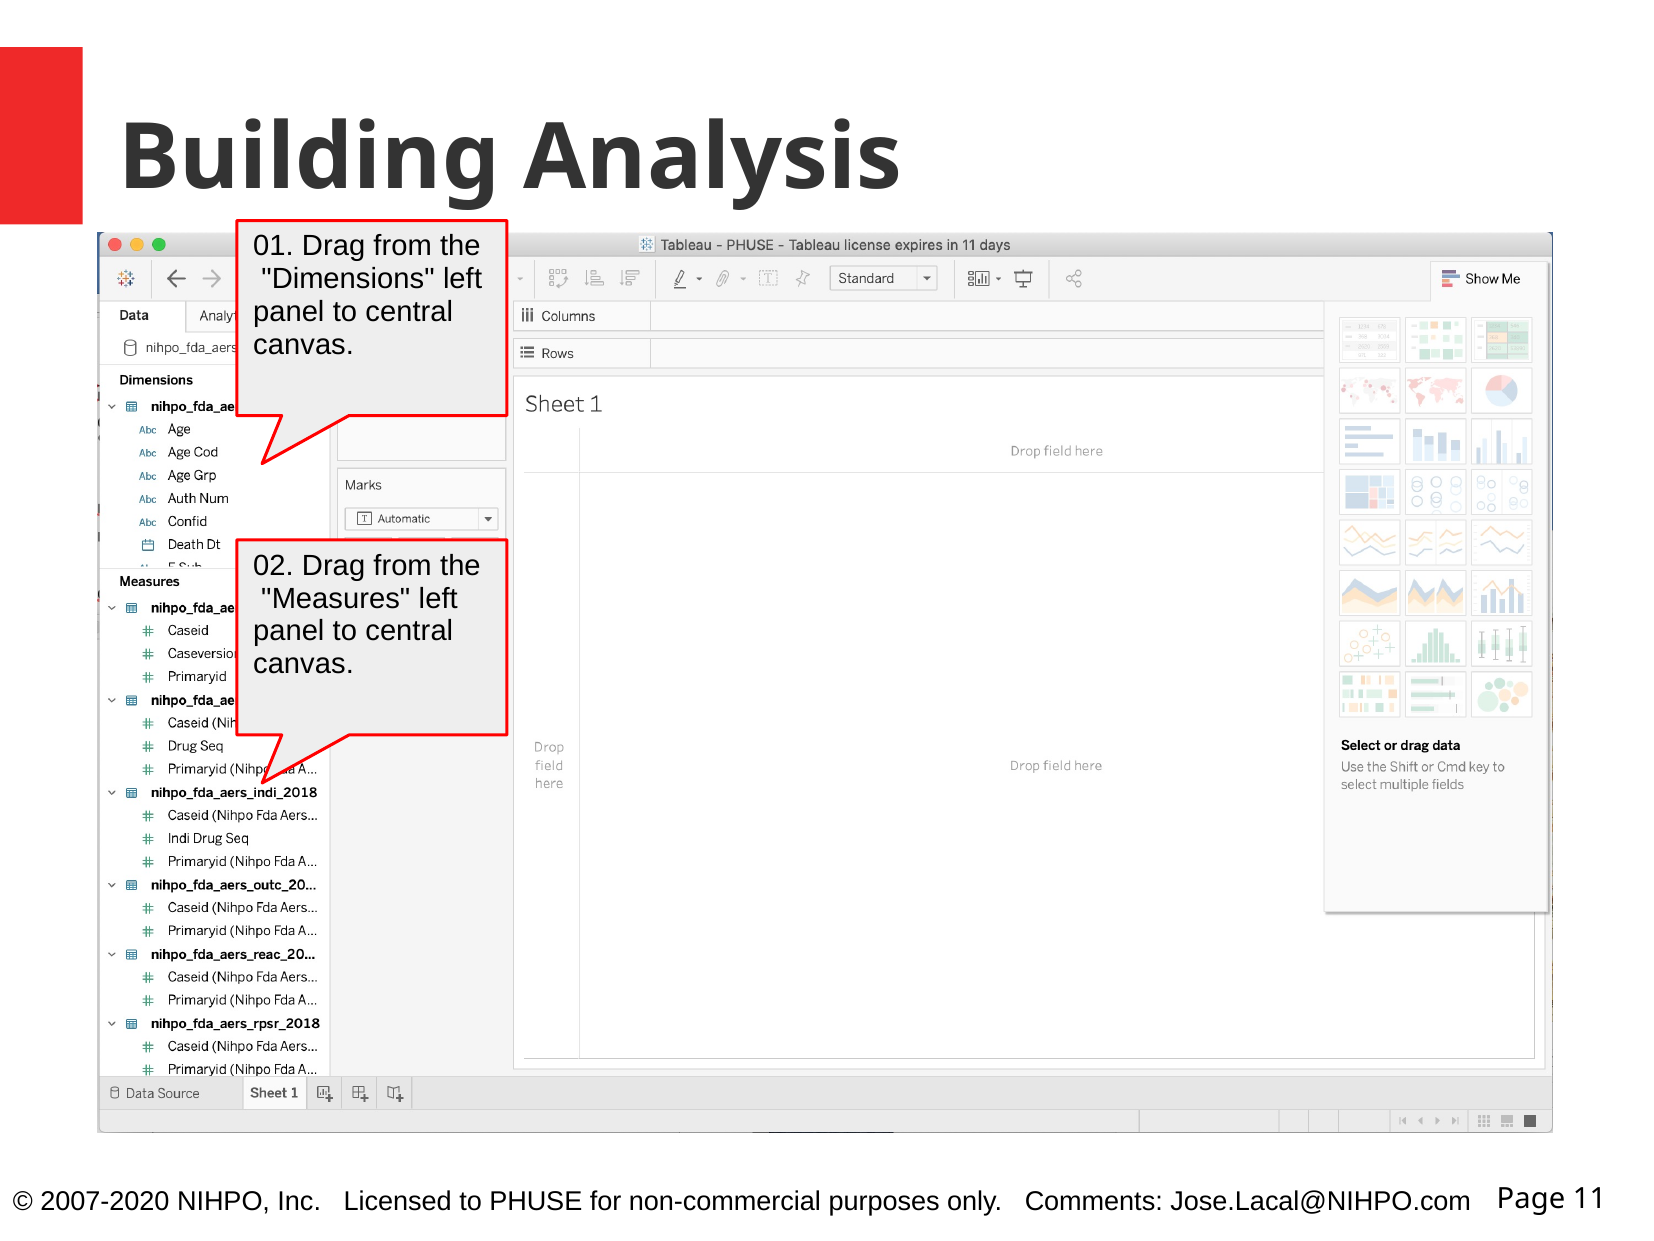

# Building Analysis
01. Drag from the
 "Dimensions" left
panel to central
canvas.
02. Drag from the
 "Measures" left
panel to central
canvas.
11
© 2007-2020 NIHPO, Inc. Licensed to PHUSE for non-commercial purposes only. Comments: Jose.Lacal@NIHPO.com